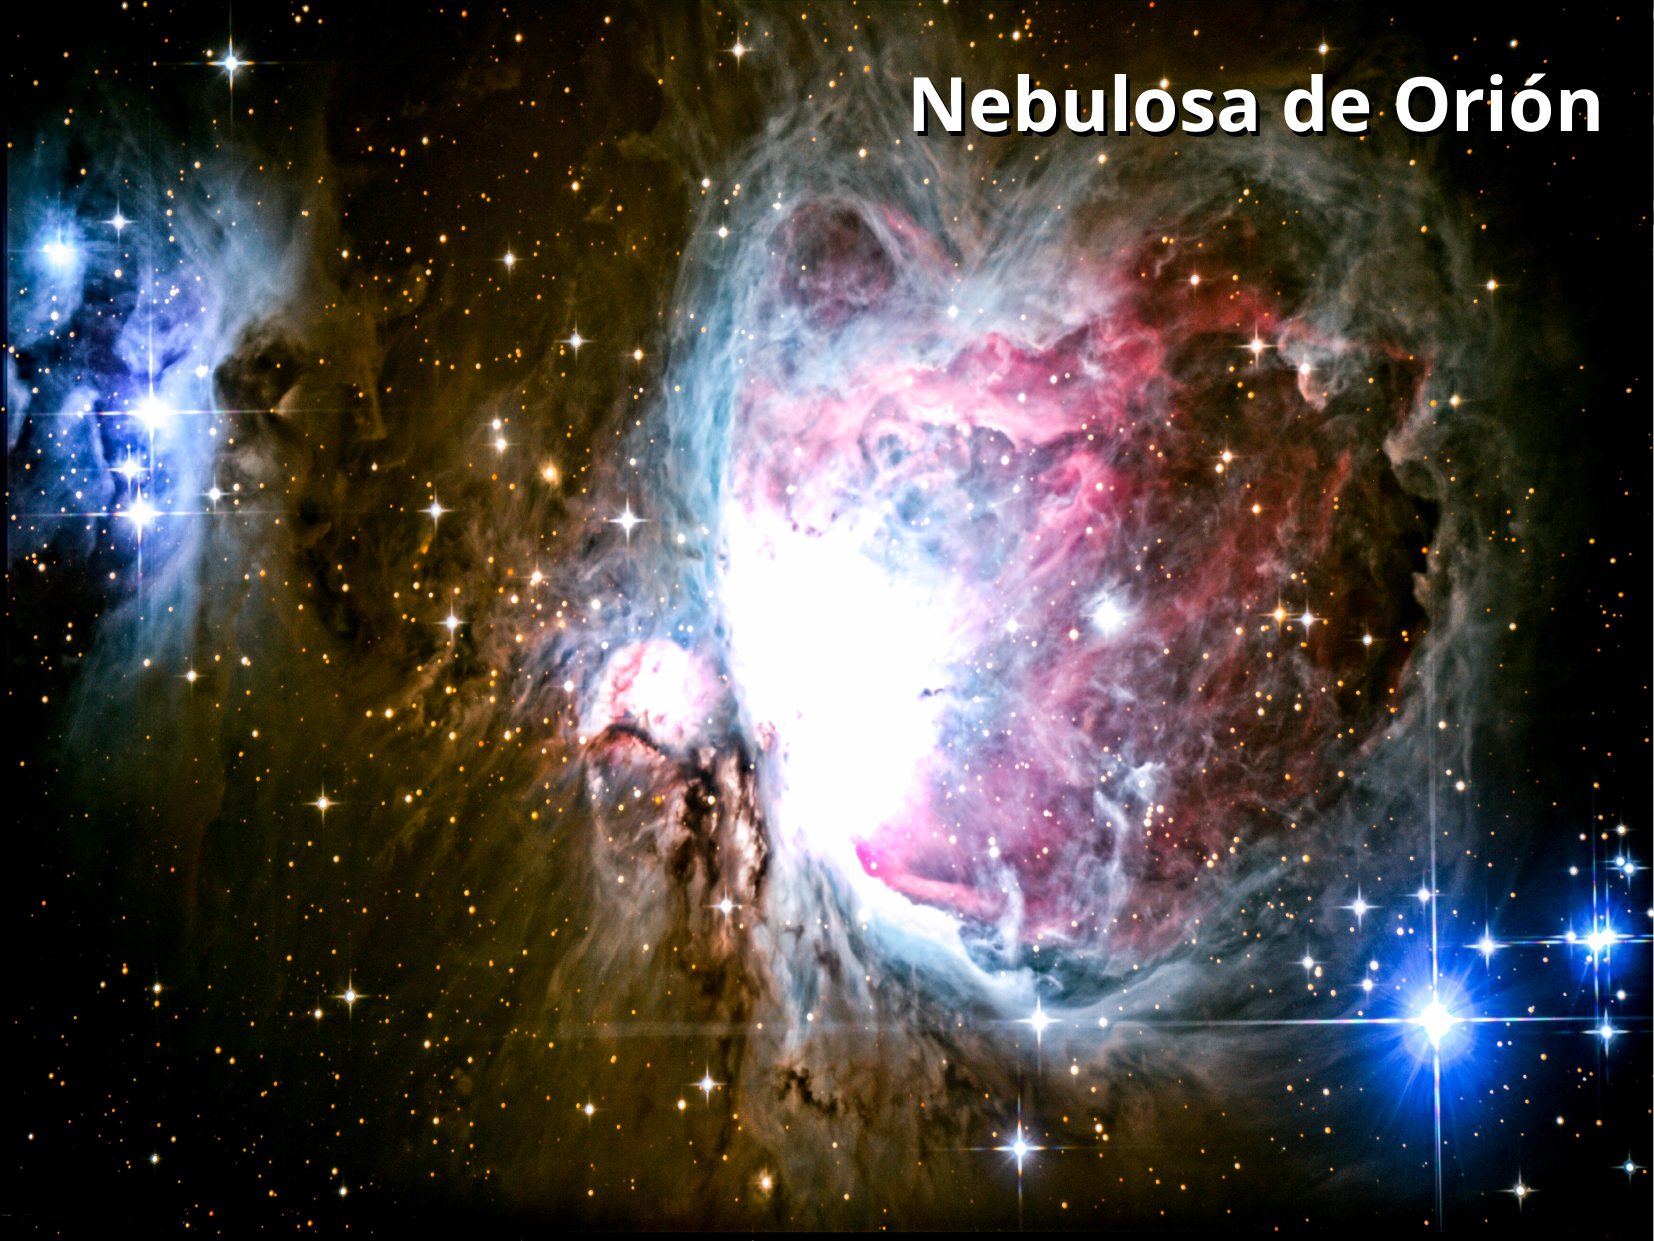

# Nebulosa de Orión
H. Asorey - Física IV B
53